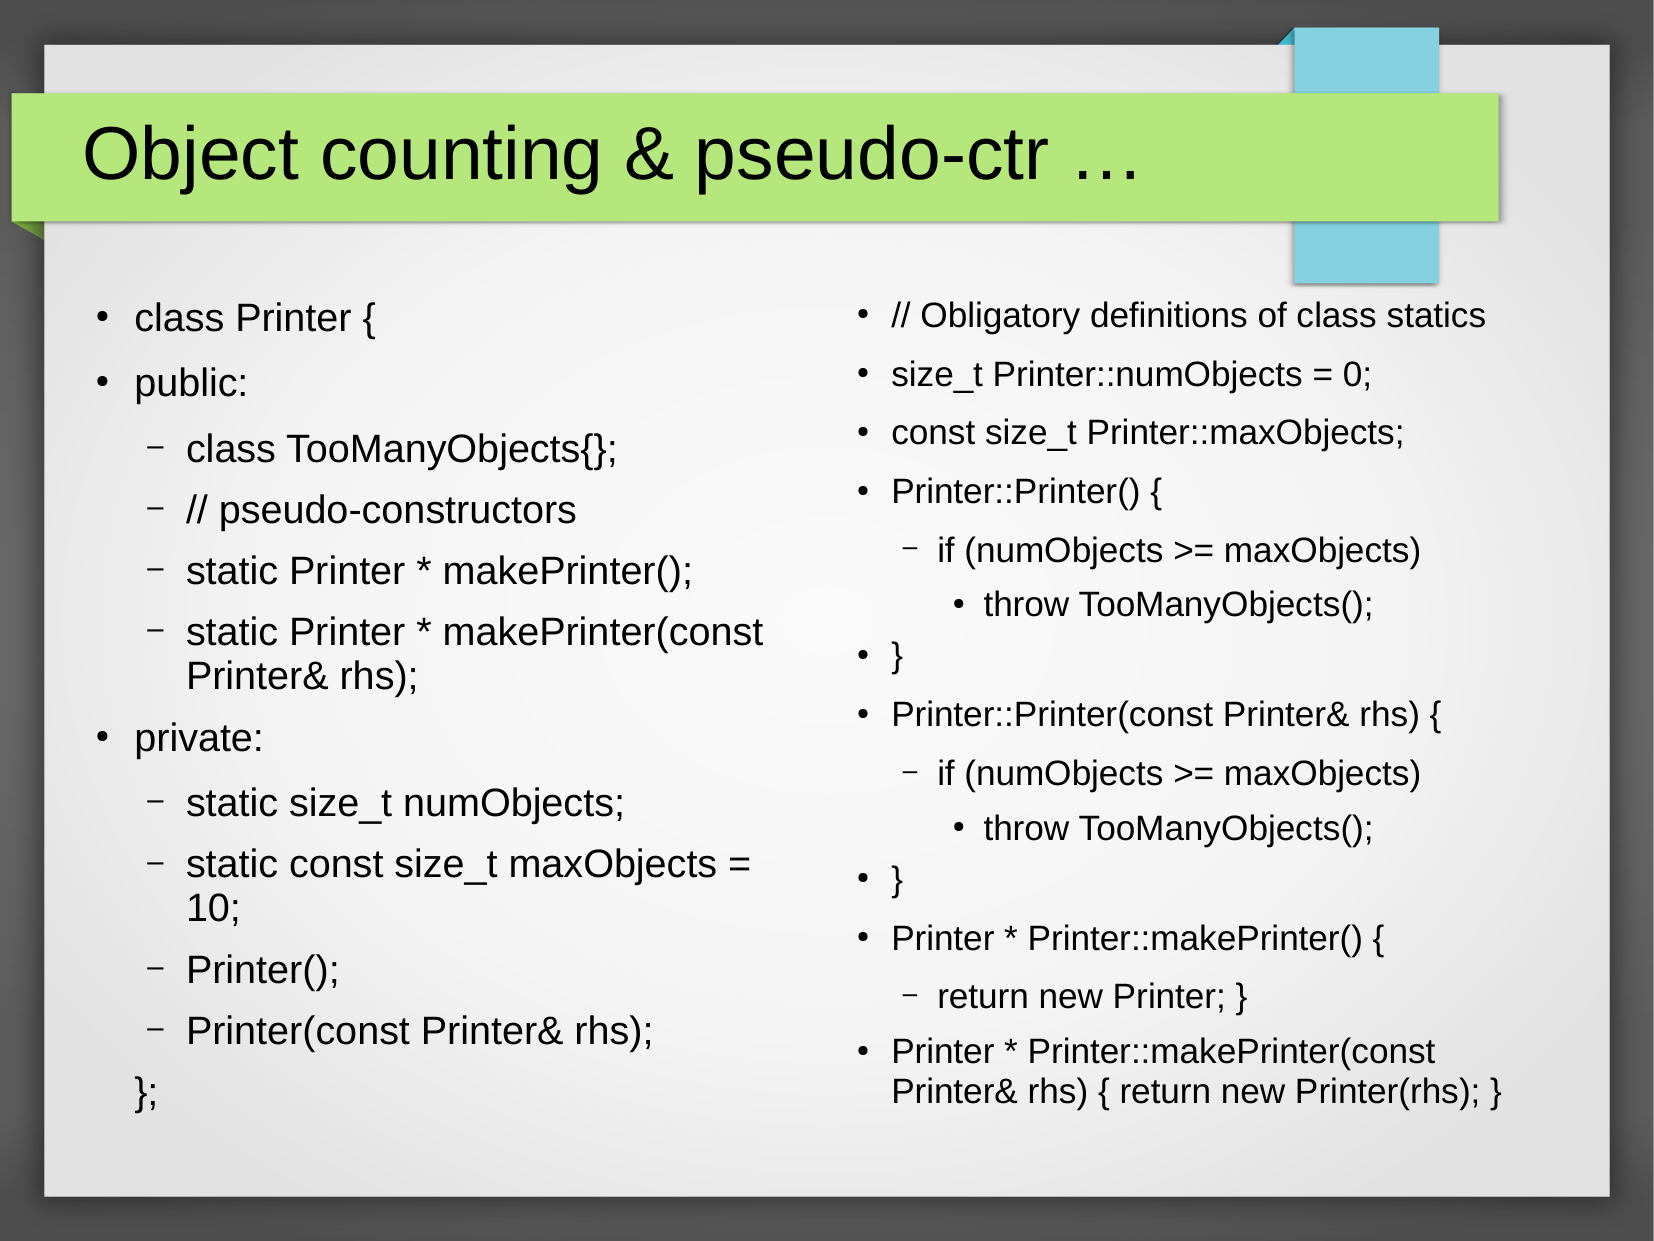

# Object counting & pseudo-ctr …
class Printer {
public:
class TooManyObjects{};
// pseudo-constructors
static Printer * makePrinter();
static Printer * makePrinter(const Printer& rhs);
private:
static size_t numObjects;
static const size_t maxObjects = 10;
Printer();
Printer(const Printer& rhs);
};
// Obligatory definitions of class statics
size_t Printer::numObjects = 0;
const size_t Printer::maxObjects;
Printer::Printer() {
if (numObjects >= maxObjects)
throw TooManyObjects();
}
Printer::Printer(const Printer& rhs) {
if (numObjects >= maxObjects)
throw TooManyObjects();
}
Printer * Printer::makePrinter() {
return new Printer; }
Printer * Printer::makePrinter(const Printer& rhs) { return new Printer(rhs); }